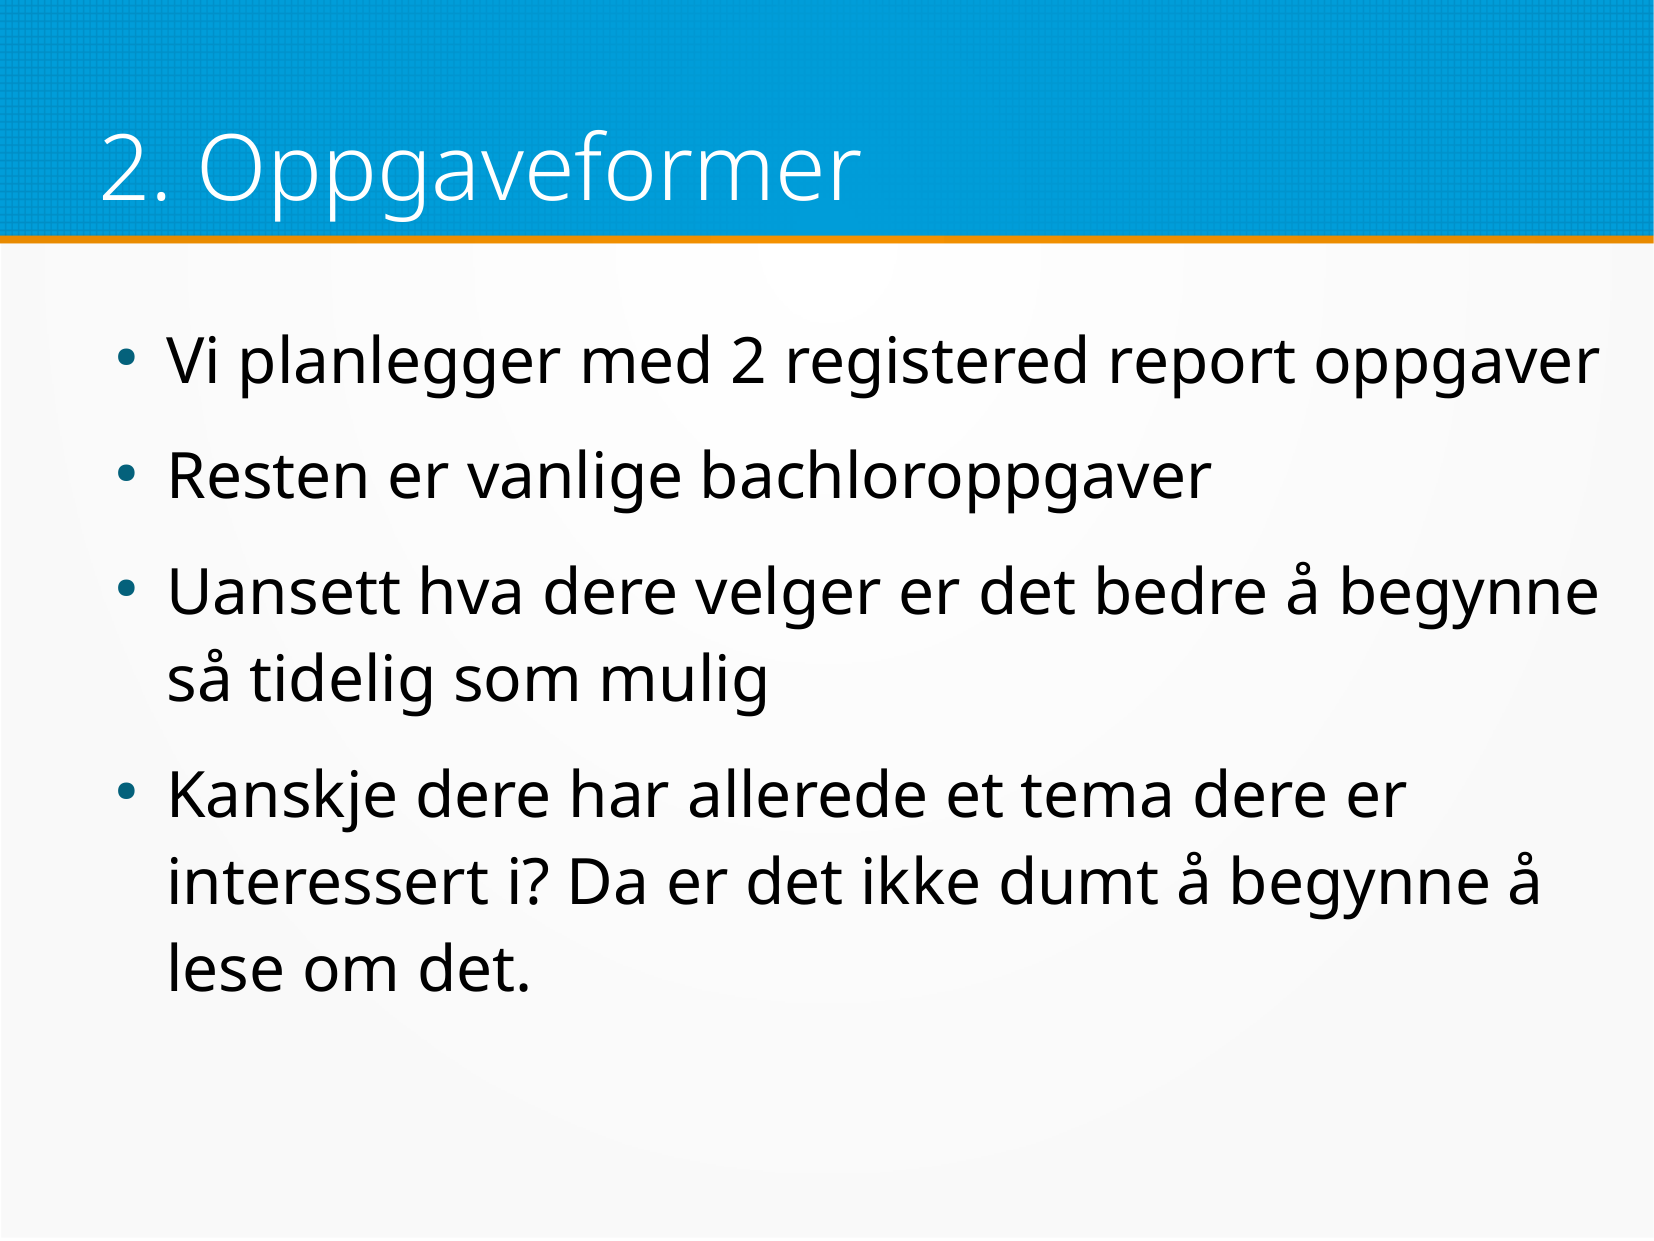

# 2. Oppgaveformer
Vi planlegger med 2 registered report oppgaver
Resten er vanlige bachloroppgaver
Uansett hva dere velger er det bedre å begynne så tidelig som mulig
Kanskje dere har allerede et tema dere er interessert i? Da er det ikke dumt å begynne å lese om det.